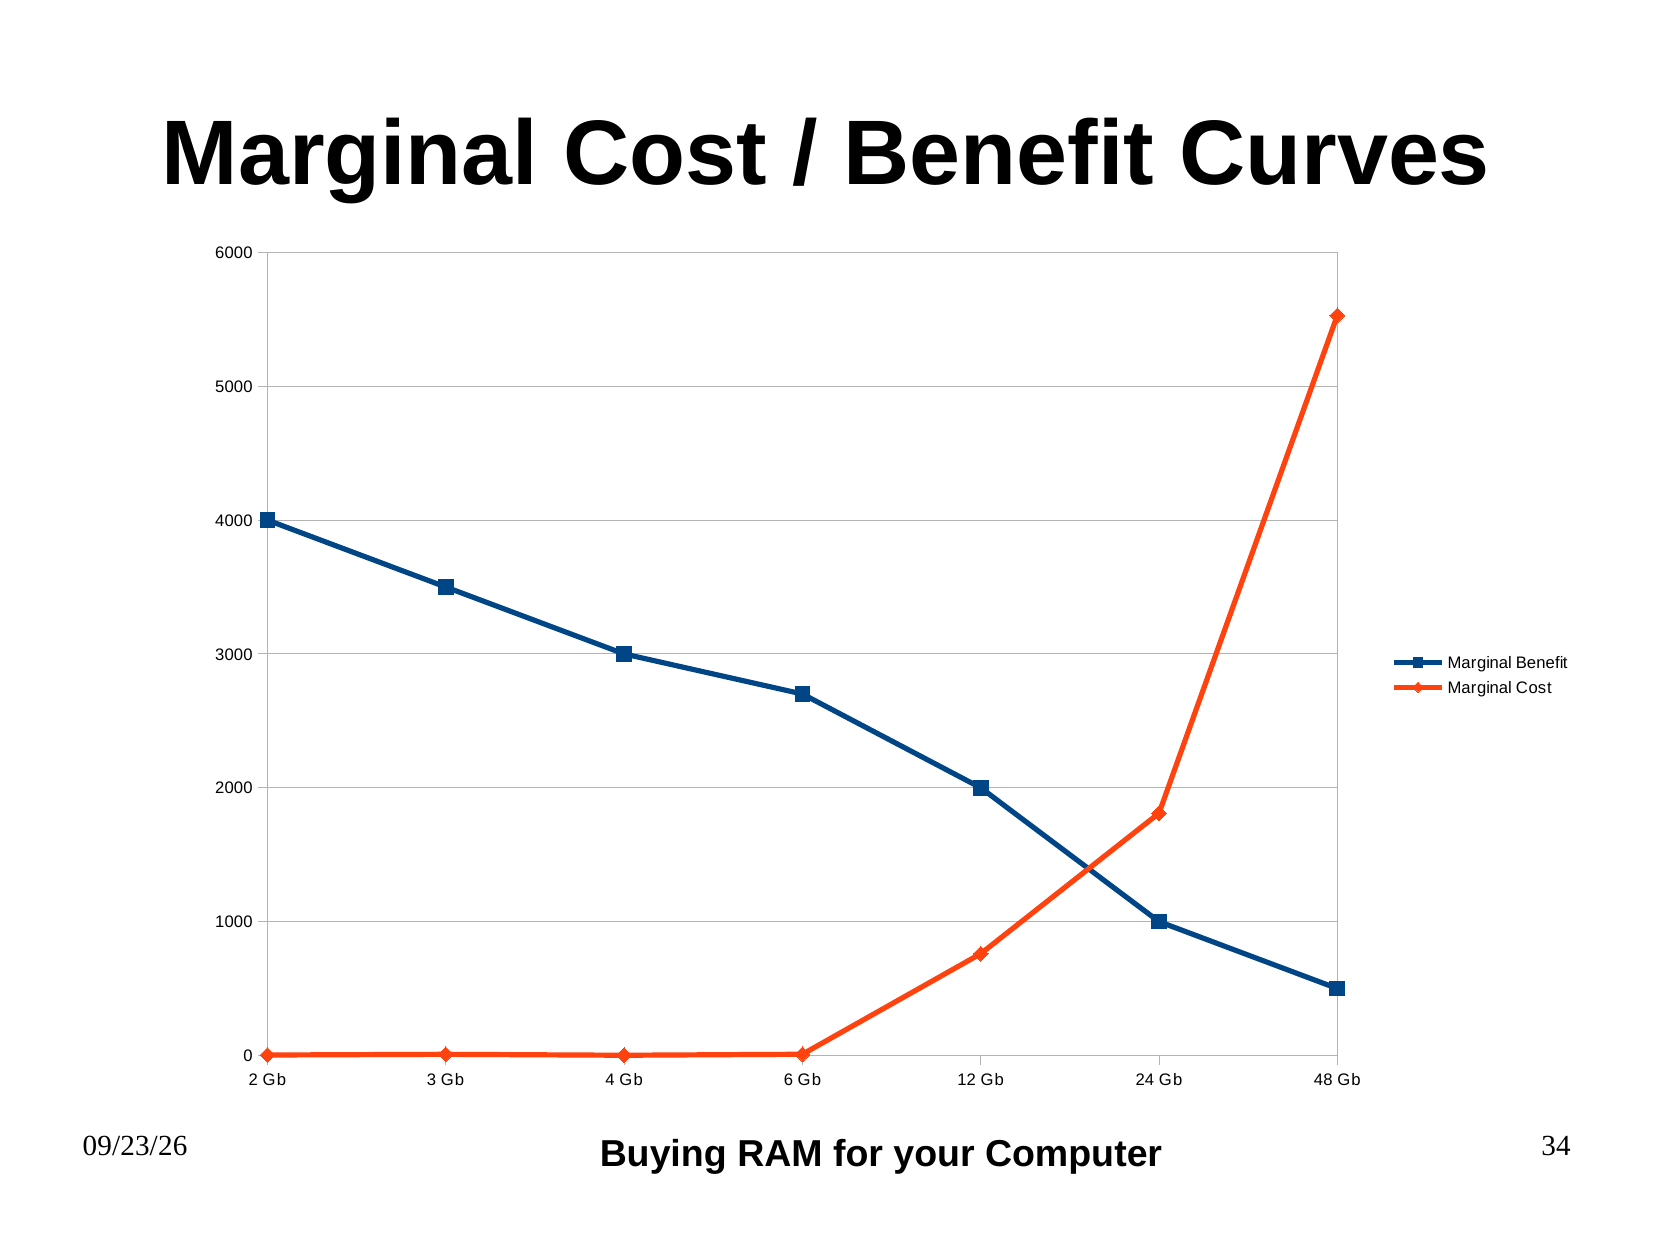

# Marginal Cost / Benefit Curves
### Chart
| Category | Marginal Benefit | Marginal Cost |
|---|---|---|
| 2 Gb | 4000.0 | 3.2 |
| 3 Gb | 3500.0 | 8.8 |
| 4 Gb | 3000.0 | 1.5 |
| 6 Gb | 2700.0 | 9.02 |
| 12 Gb | 2000.0 | 760.0 |
| 24 Gb | 1000.0 | 1810.0 |
| 48 Gb | 500.0 | 5530.0 |Buying RAM for your Computer
34